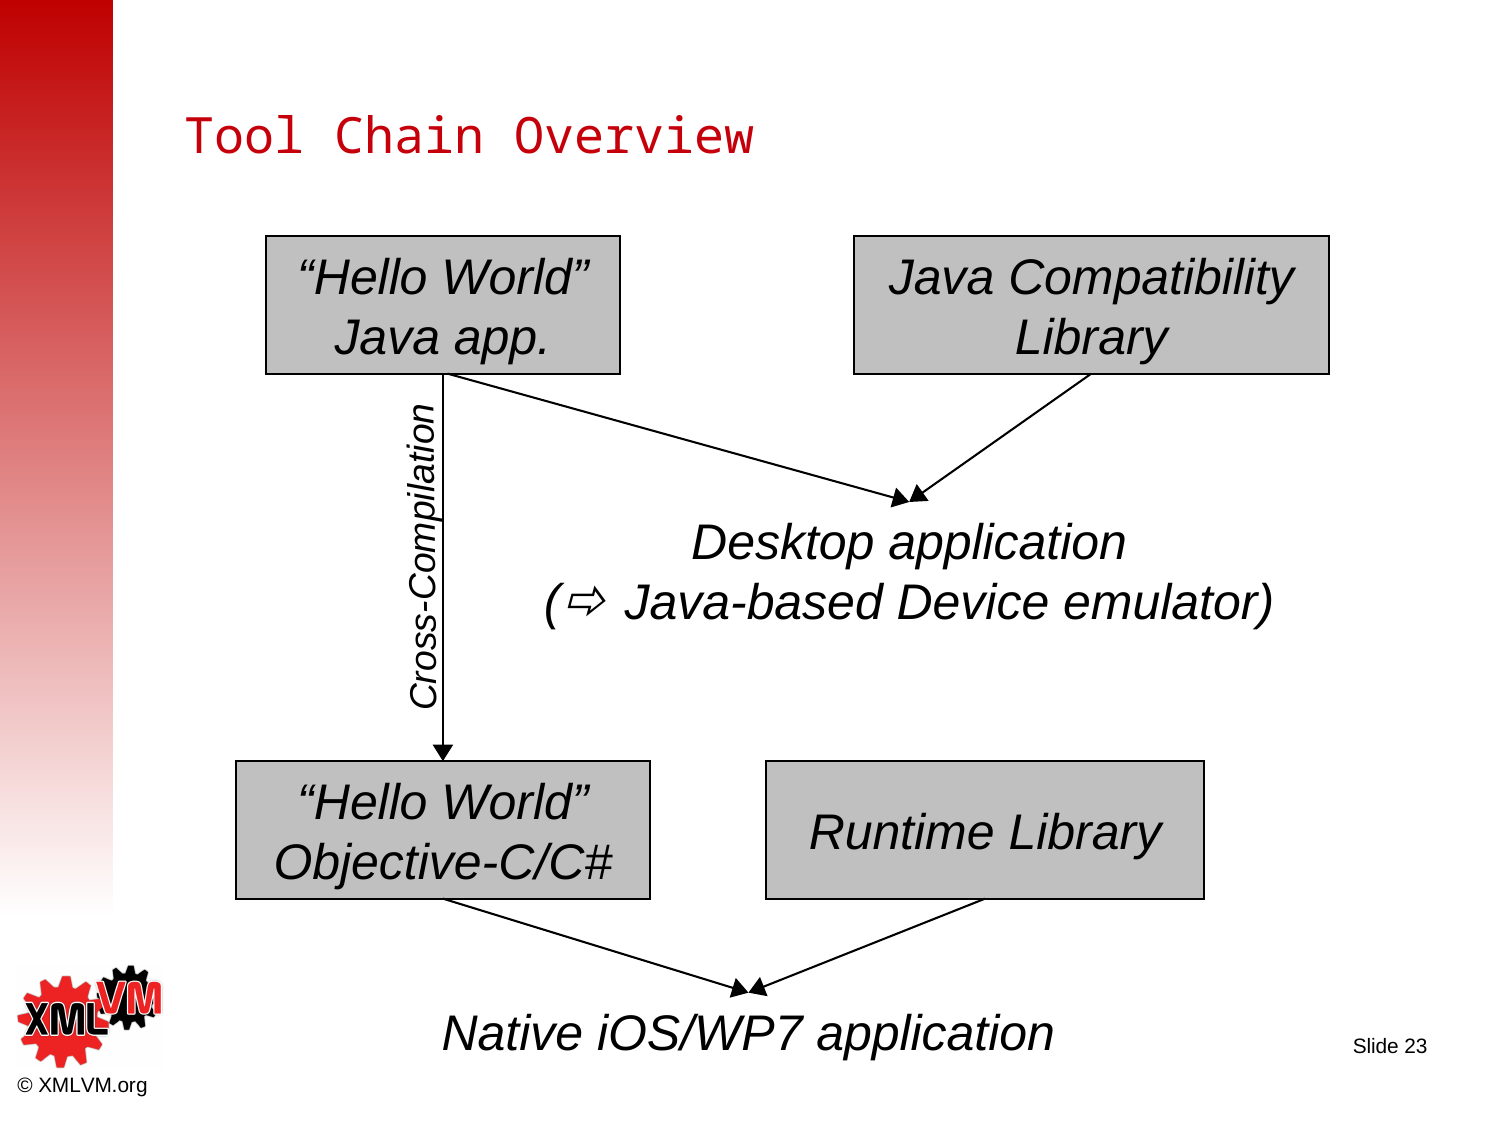

# Tool Chain Overview
“Hello World”
Java app.
Java Compatibility
Library
Desktop application
( Java-based Device emulator)
Cross-Compilation
“Hello World”
Objective-C/C#
Runtime Library
Native iOS/WP7 application